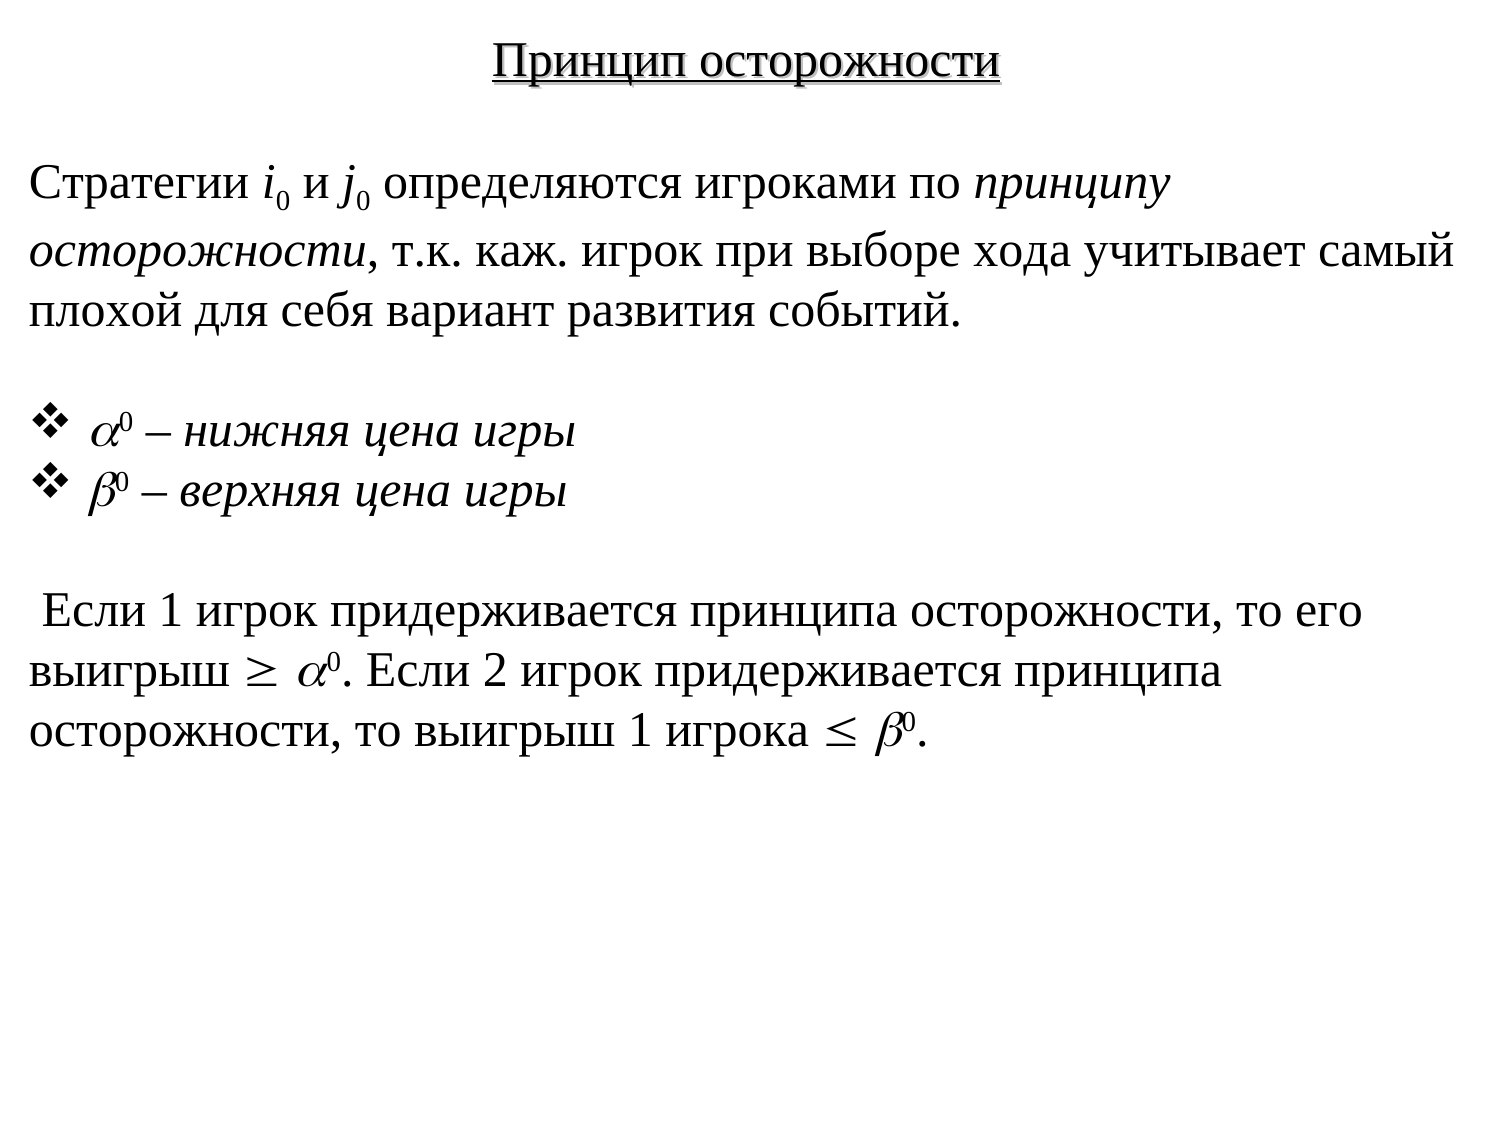

Принцип осторожности
Стратегии i0 и j0 определяются игроками по принципу осторожности, т.к. каж. игрок при выборе хода учитывает самый плохой для себя вариант развития событий.
 0 – нижняя цена игры
 0 – верхняя цена игры
 Если 1 игрок придерживается принципа осторожности, то его выигрыш  0. Если 2 игрок придерживается принципа осторожности, то выигрыш 1 игрока  0.